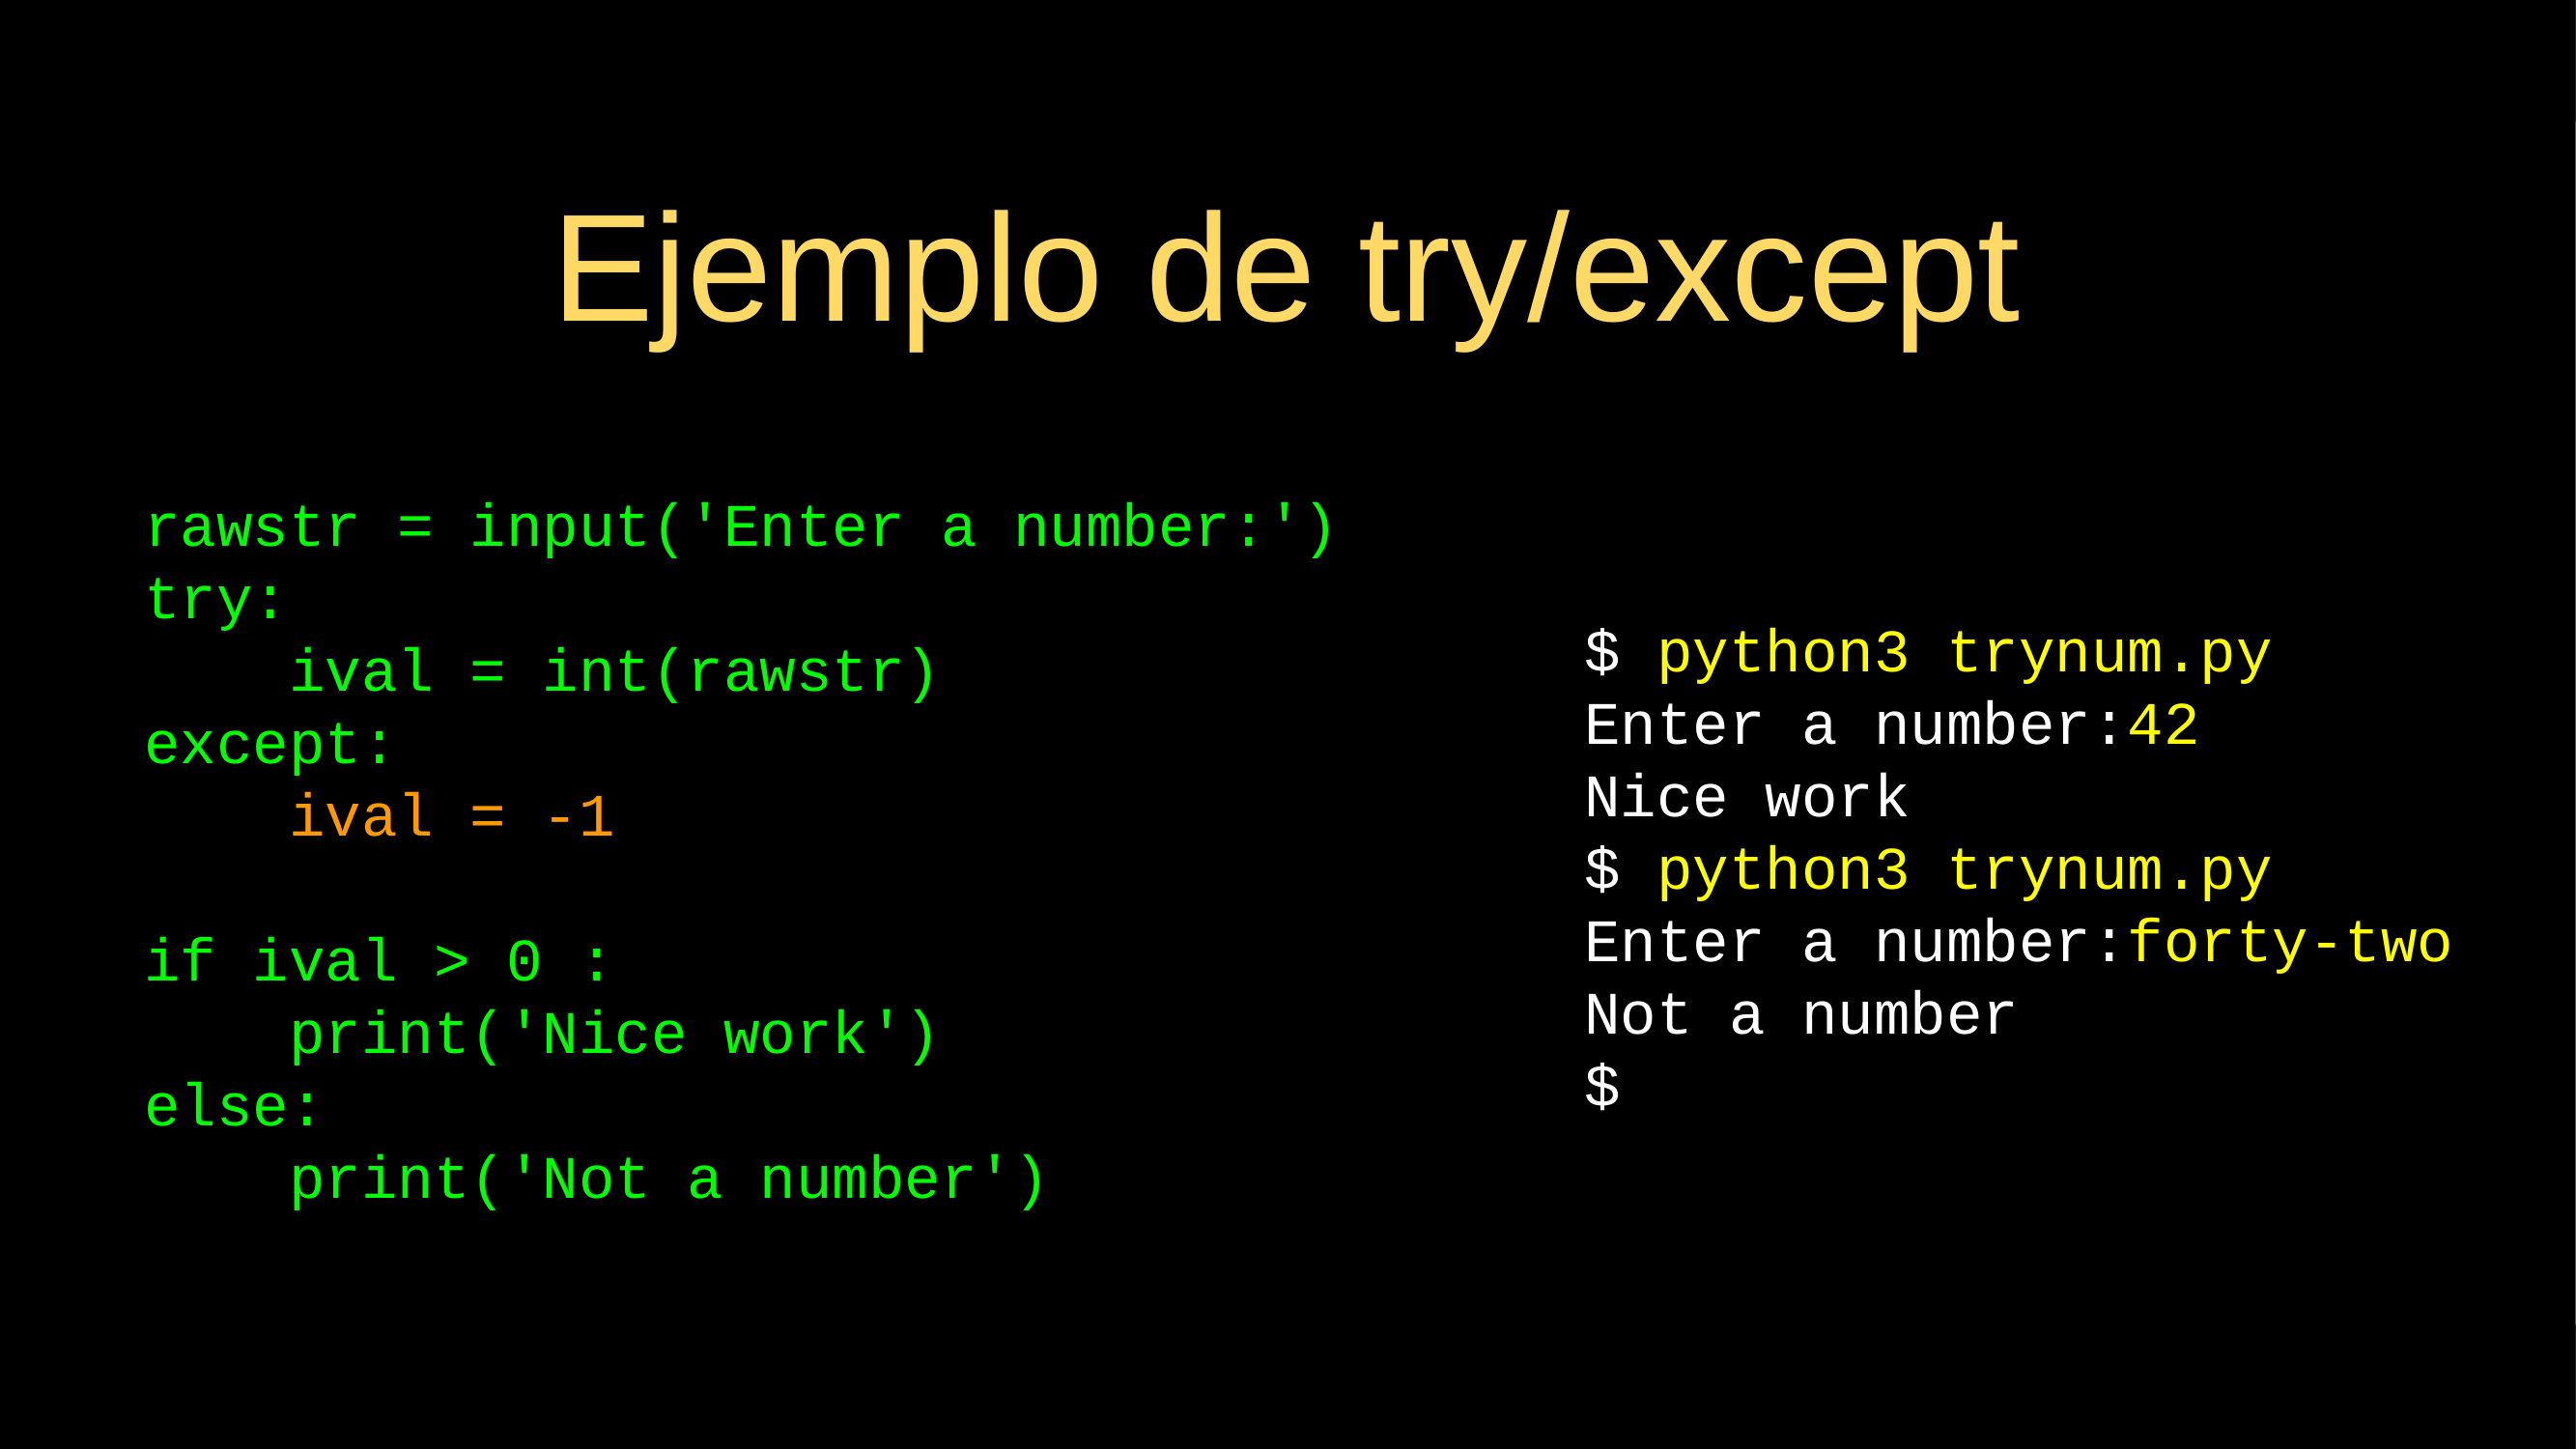

# Ejemplo de try/except
rawstr = input('Enter a number:')
try:
 ival = int(rawstr)
except:
 ival = -1
if ival > 0 :
 print('Nice work')
else:
 print('Not a number')
$ python3 trynum.py
Enter a number:42
Nice work
$ python3 trynum.py
Enter a number:forty-two
Not a number
$